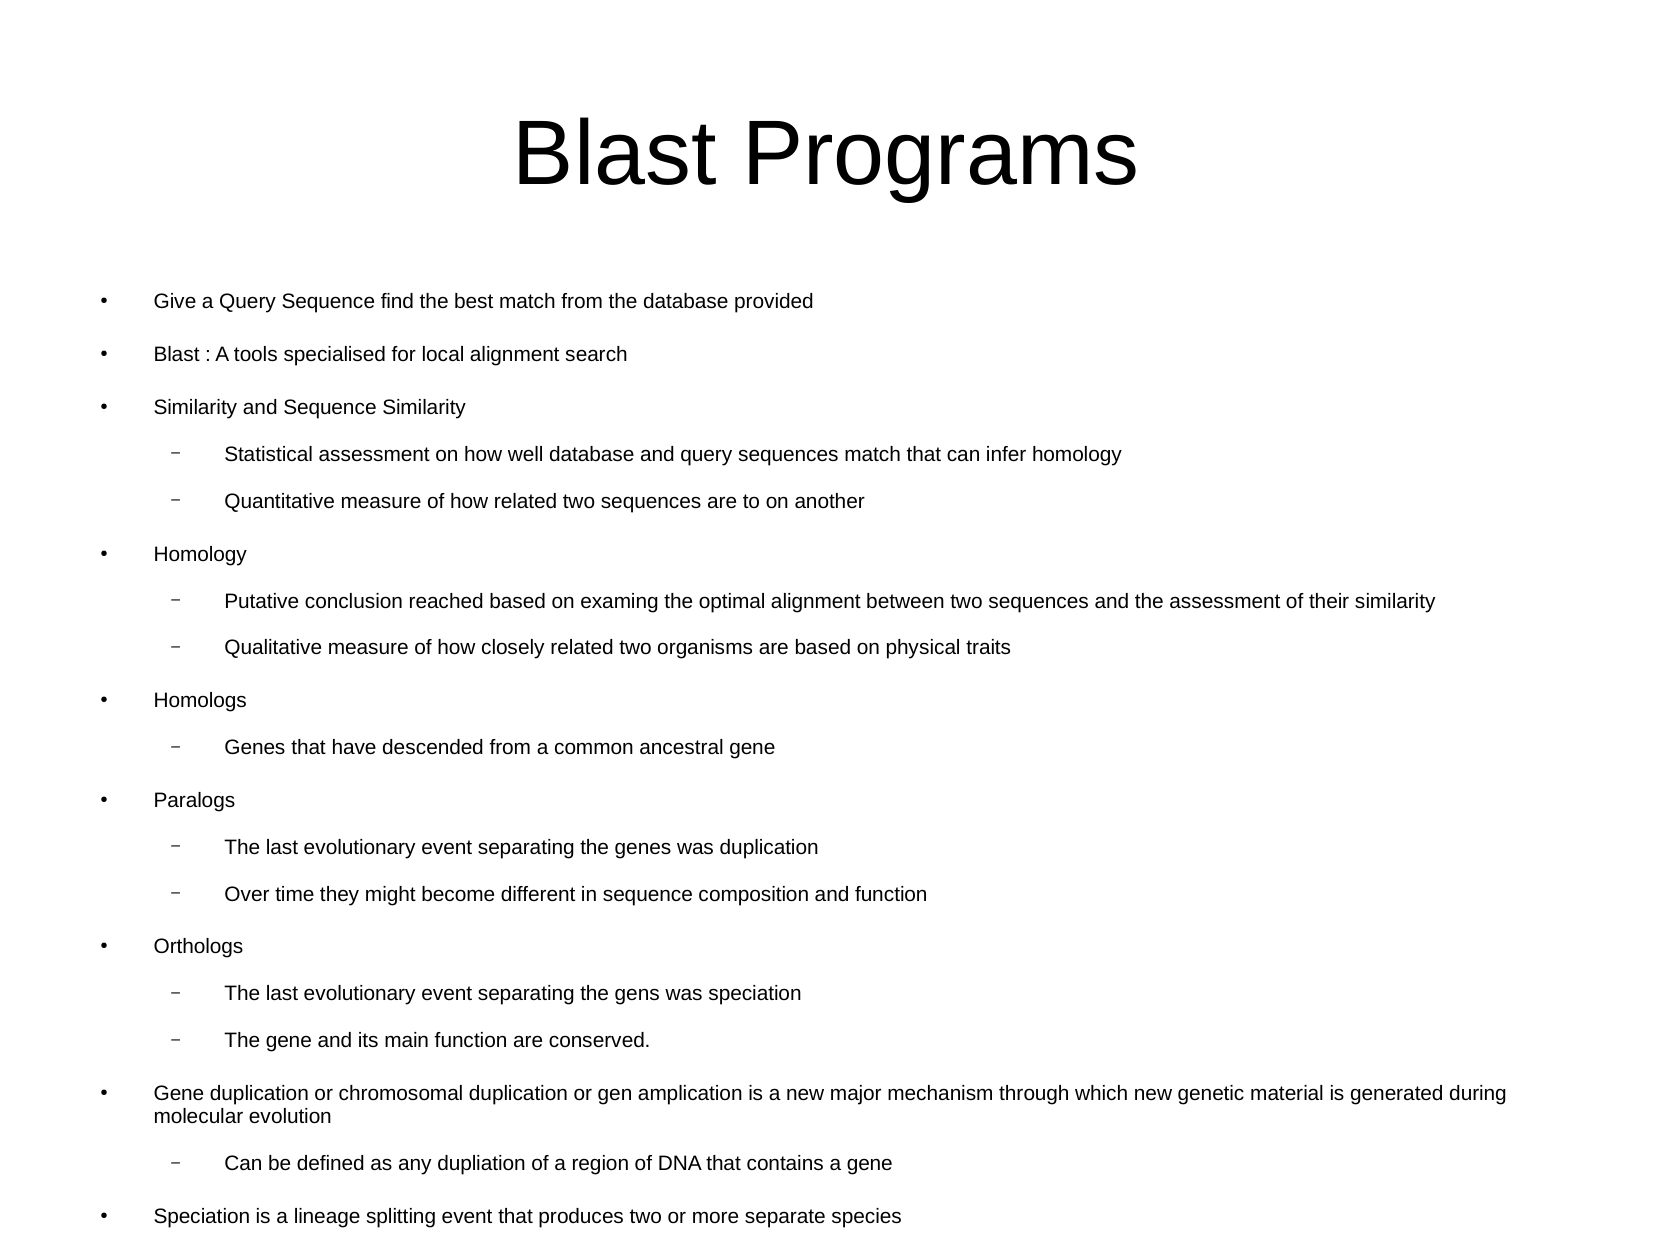

# Blast Programs
Give a Query Sequence find the best match from the database provided
Blast : A tools specialised for local alignment search
Similarity and Sequence Similarity
Statistical assessment on how well database and query sequences match that can infer homology
Quantitative measure of how related two sequences are to on another
Homology
Putative conclusion reached based on examing the optimal alignment between two sequences and the assessment of their similarity
Qualitative measure of how closely related two organisms are based on physical traits
Homologs
Genes that have descended from a common ancestral gene
Paralogs
The last evolutionary event separating the genes was duplication
Over time they might become different in sequence composition and function
Orthologs
The last evolutionary event separating the gens was speciation
The gene and its main function are conserved.
Gene duplication or chromosomal duplication or gen amplication is a new major mechanism through which new genetic material is generated during molecular evolution
Can be defined as any dupliation of a region of DNA that contains a gene
Speciation is a lineage splitting event that produces two or more separate species